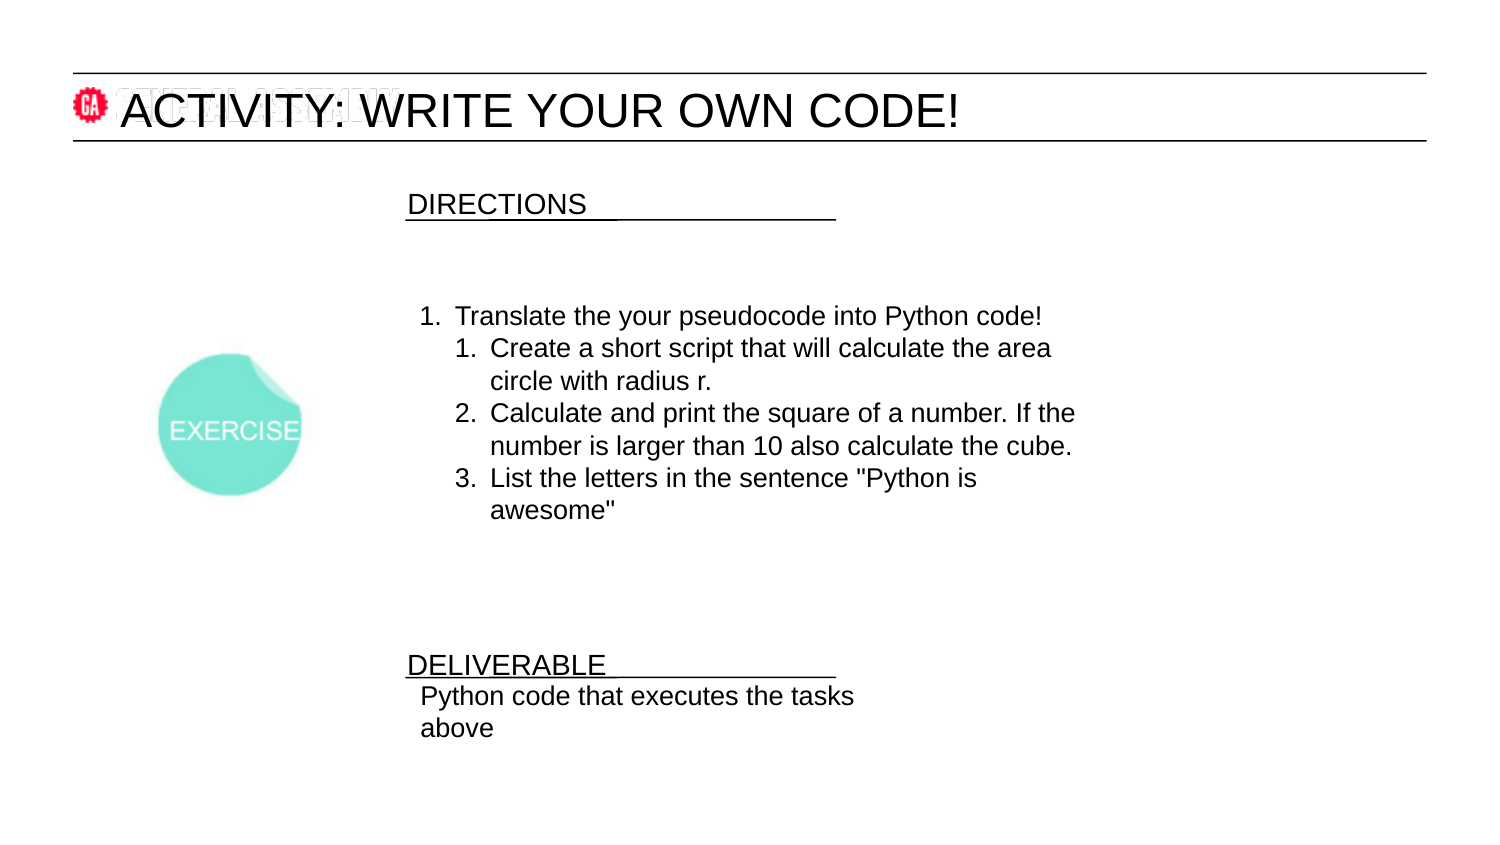

ACTIVITY: WRITE YOUR OWN CODE!
DIRECTIONS
Translate the your pseudocode into Python code!
Create a short script that will calculate the area circle with radius r.
Calculate and print the square of a number. If the number is larger than 10 also calculate the cube.
List the letters in the sentence "Python is awesome"
DELIVERABLE
Python code that executes the tasks above